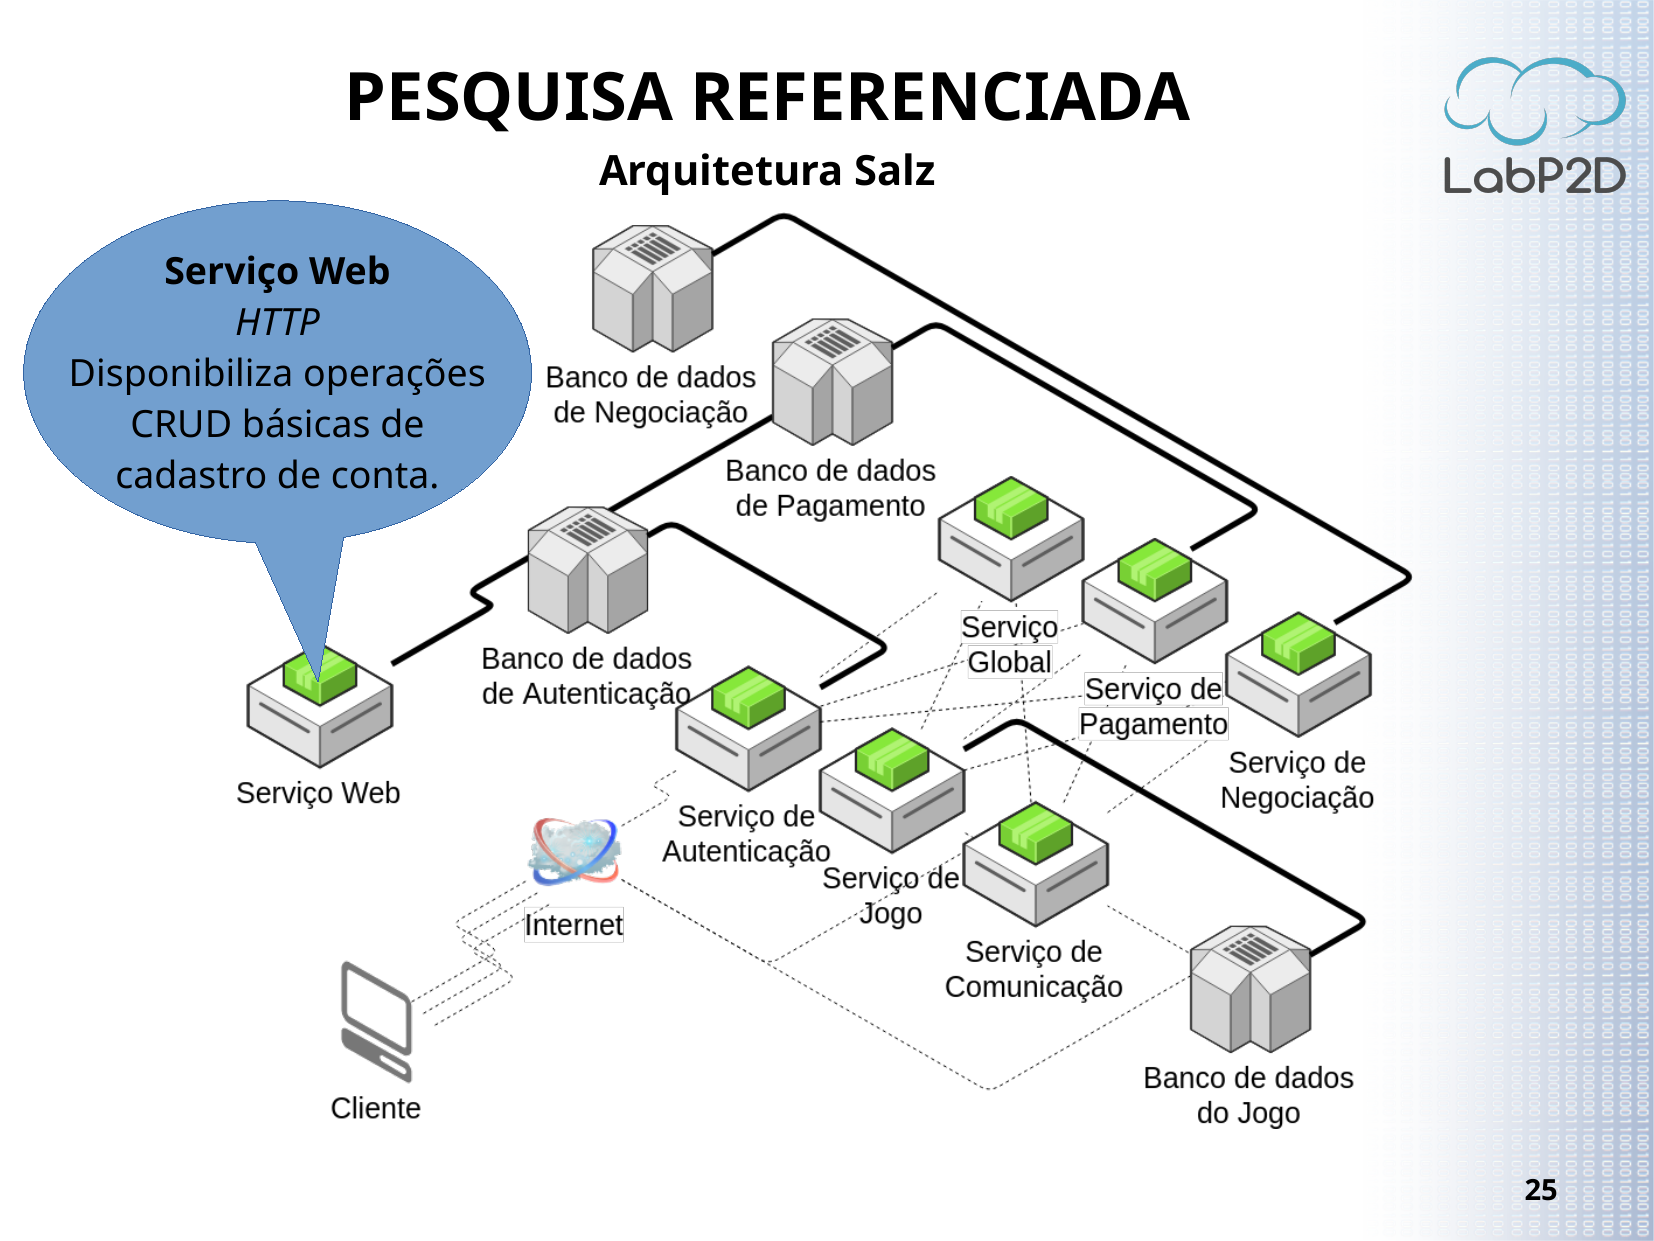

# PESQUISA REFERENCIADA Arquitetura Salz
Serviço Web
HTTP
Disponibiliza operações
CRUD básicas de
cadastro de conta.
25